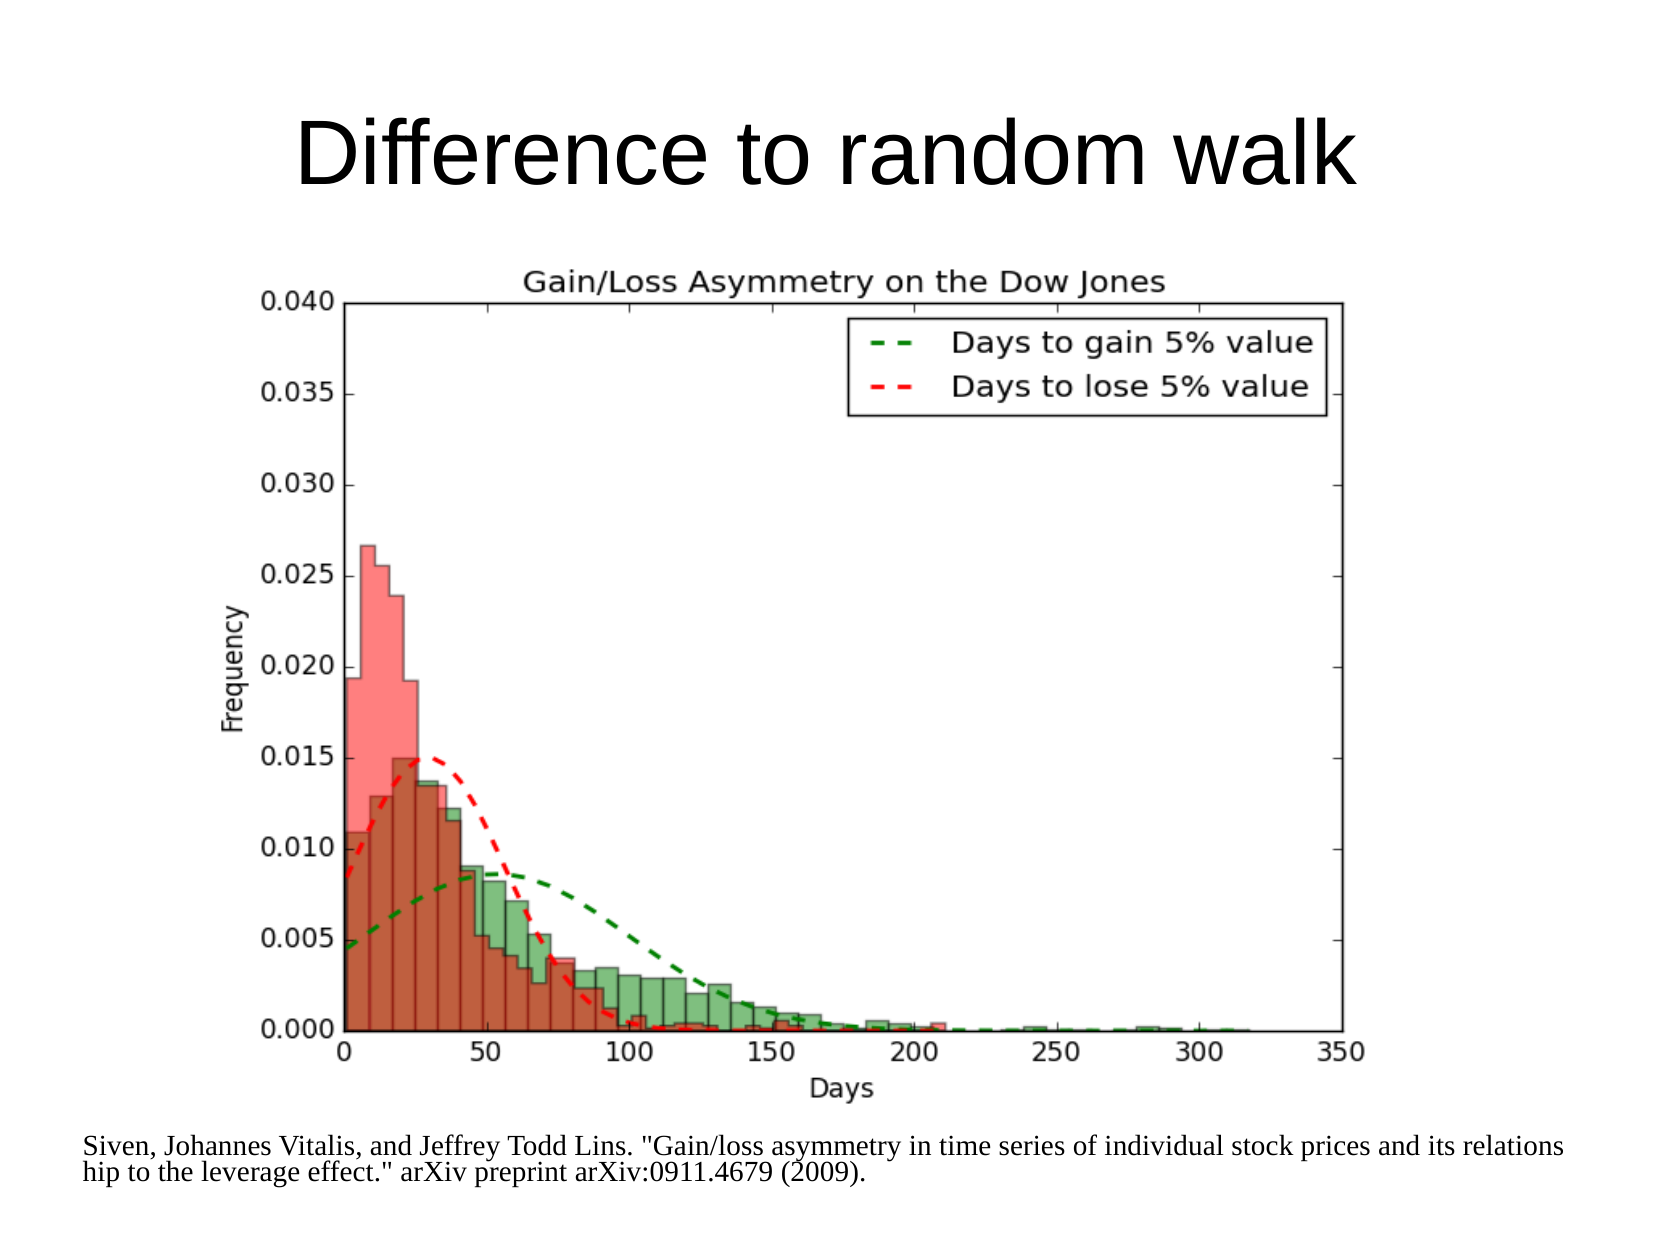

# Difference to random walk
Siven, Johannes Vitalis, and Jeffrey Todd Lins. "Gain/loss asymmetry in time series of individual stock prices and its relationship to the leverage effect." arXiv preprint arXiv:0911.4679 (2009).